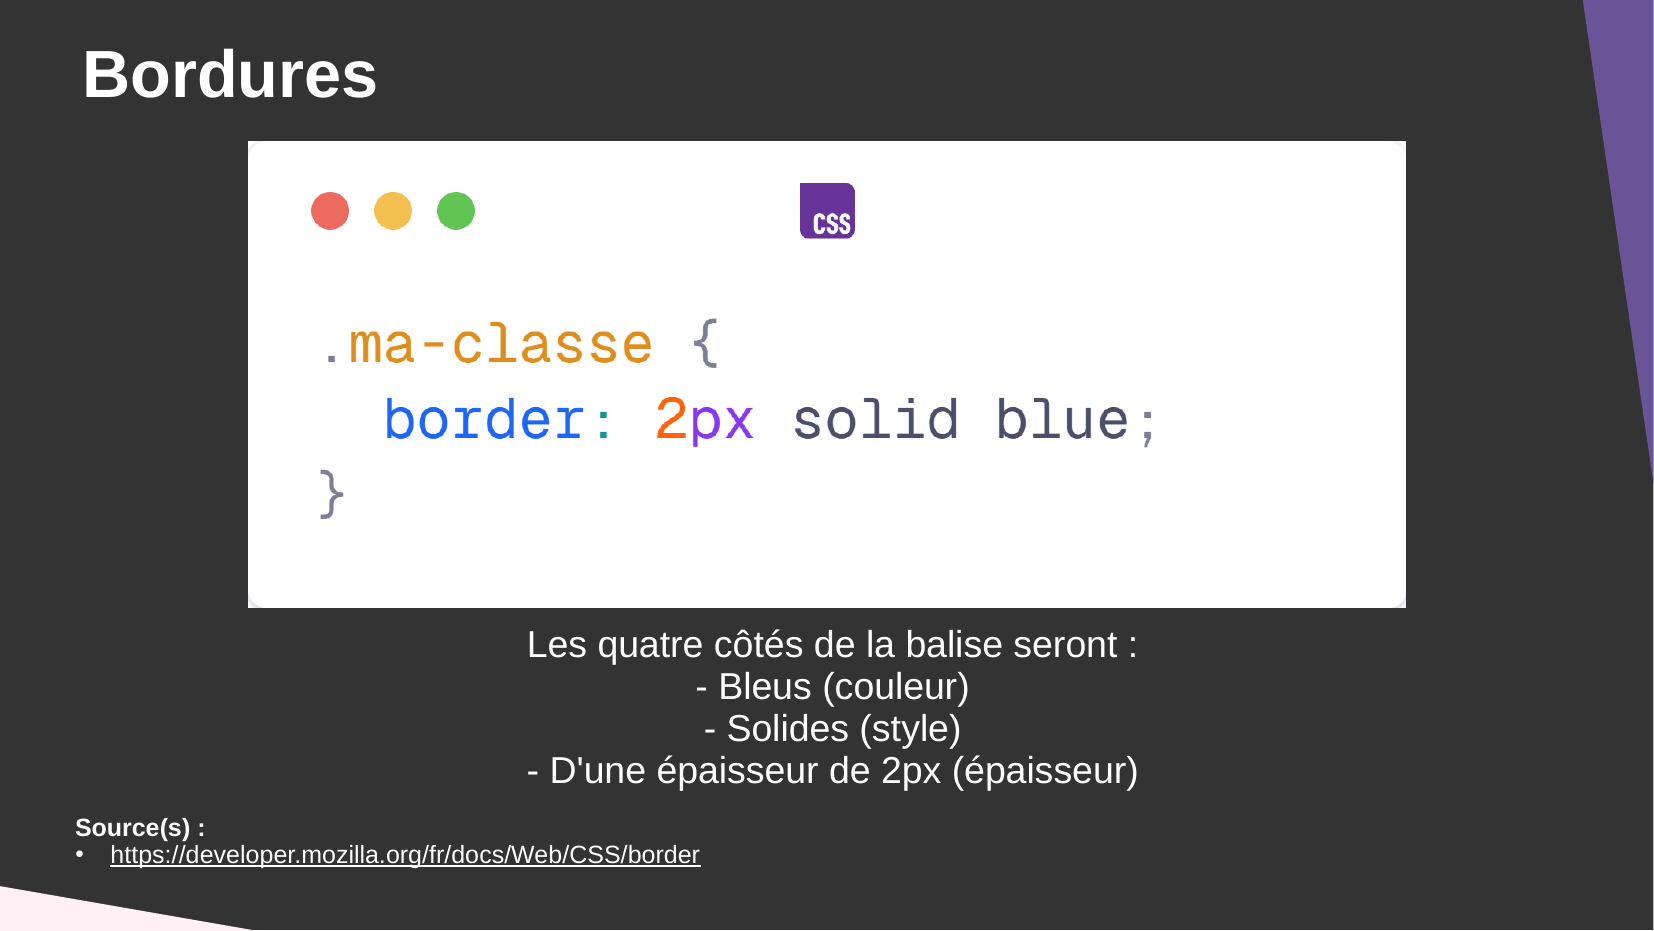

# Bordures
Les quatre côtés de la balise seront :
- Bleus (couleur)
- Solides (style)
- D'une épaisseur de 2px (épaisseur)
Source(s) :
https://developer.mozilla.org/fr/docs/Web/CSS/border